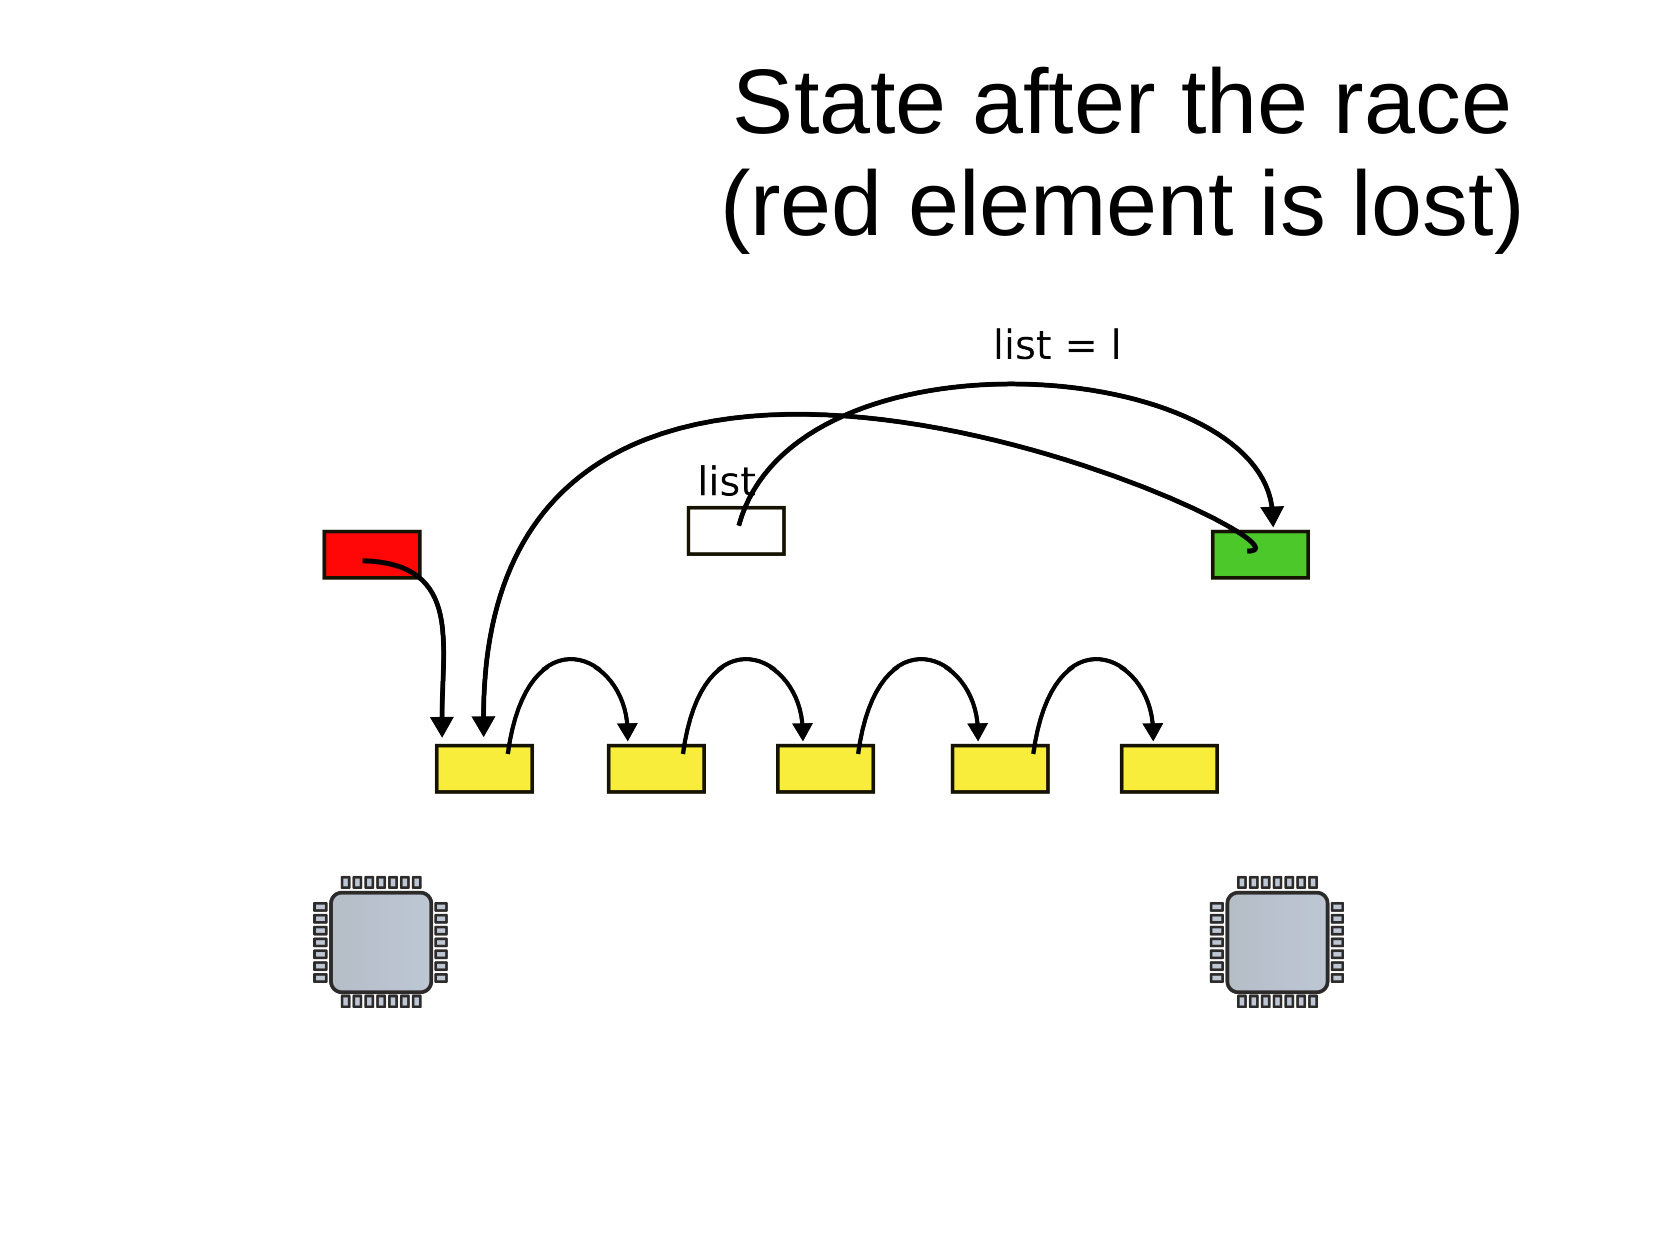

# State after the race (red element is lost)